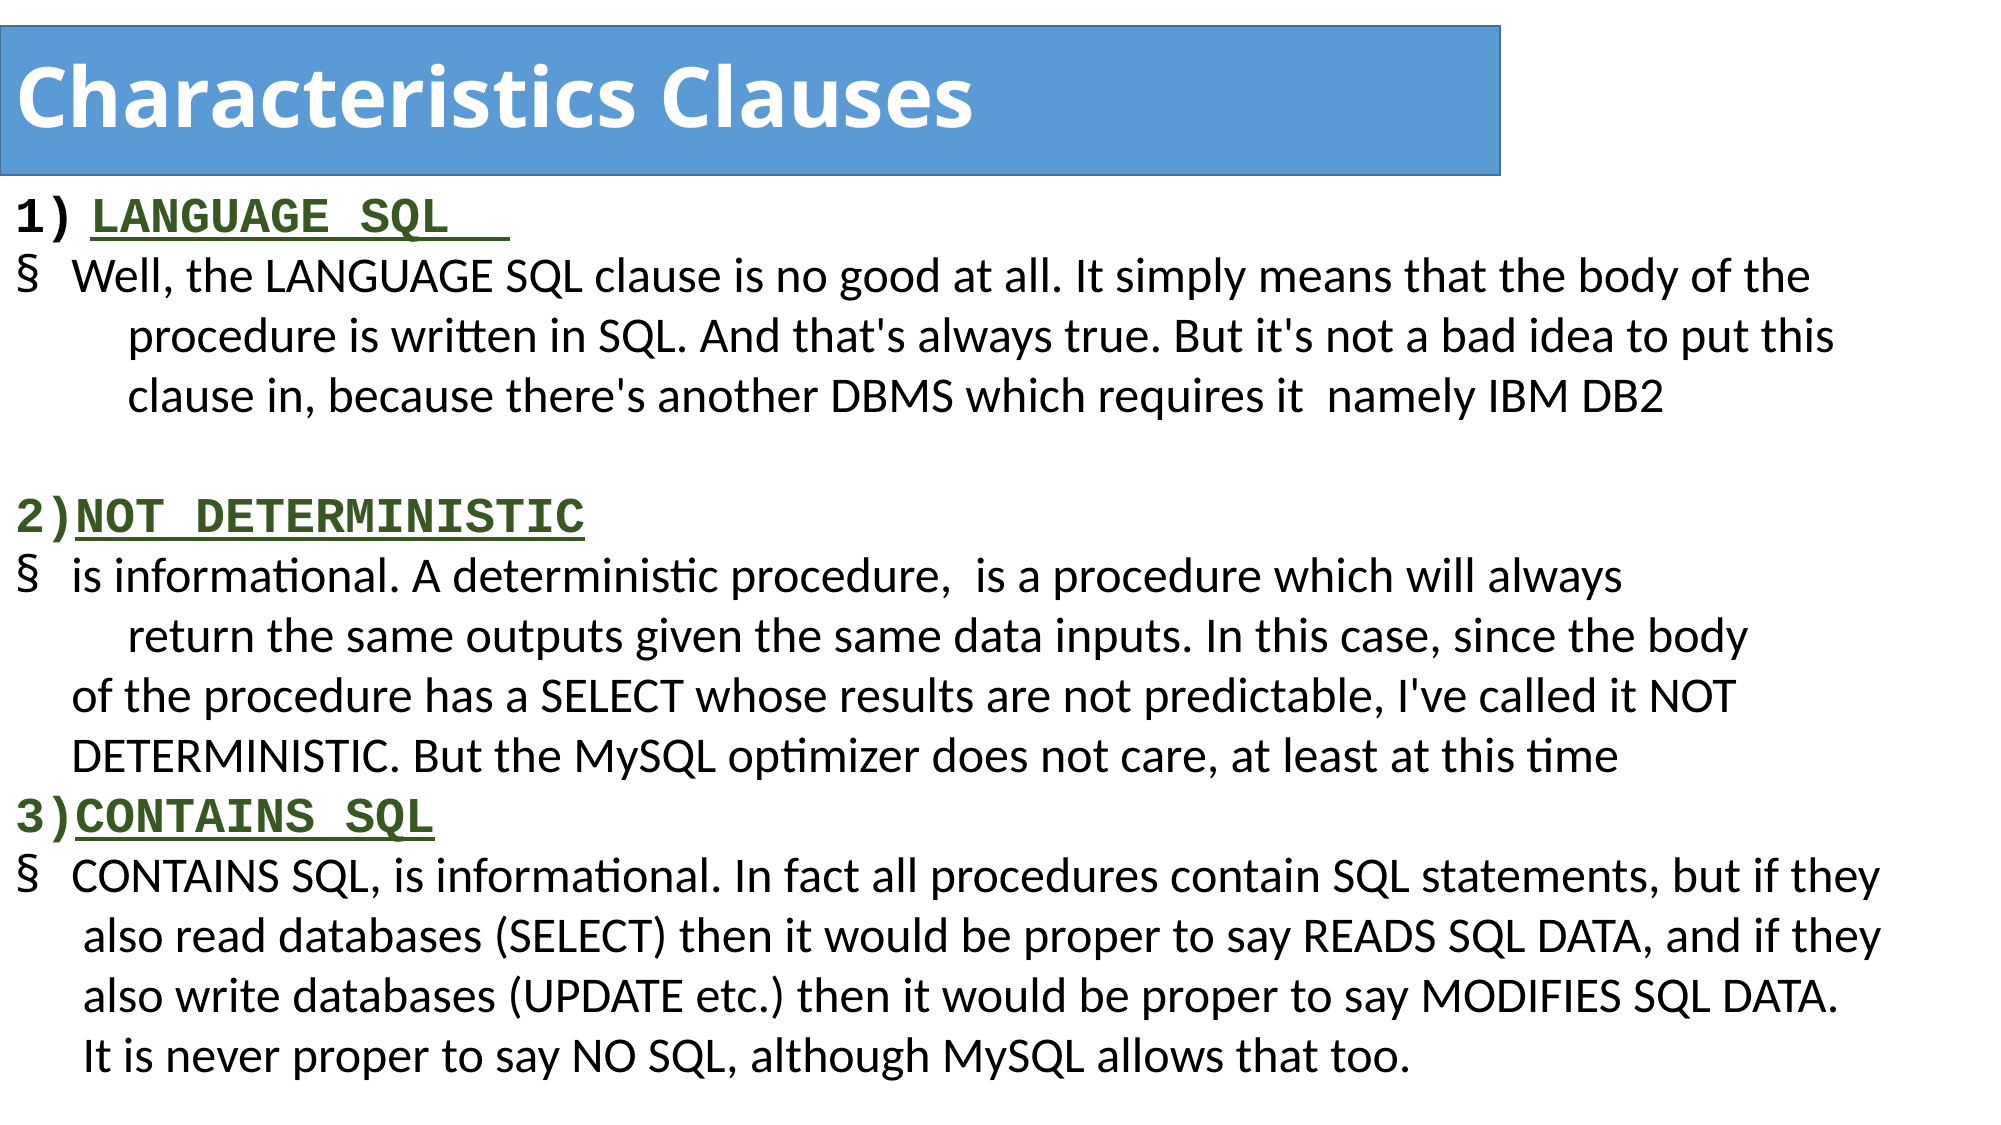

# Characteristics Clauses
LANGUAGE SQL
Well, the LANGUAGE SQL clause is no good at all. It simply means that the body of the procedure is written in SQL. And that's always true. But it's not a bad idea to put this clause in, because there's another DBMS which requires it ­­ namely IBM DB2
2)NOT DETERMINISTIC
is informational. A deterministic procedure,  is a procedure which will always return the same outputs given the same data inputs. In this case, since the body
 of the procedure has a SELECT whose results are not predictable, I've called it NOT
 DETERMINISTIC. But the MySQL optimizer does not care, at least at this time
3)CONTAINS SQL
CONTAINS SQL, is informational. In fact all procedures contain SQL statements, but if they
 also read databases (SELECT) then it would be proper to say READS SQL DATA, and if they
 also write databases (UPDATE etc.) then it would be proper to say MODIFIES SQL DATA.
 It is never proper to say NO SQL, although MySQL allows that too.